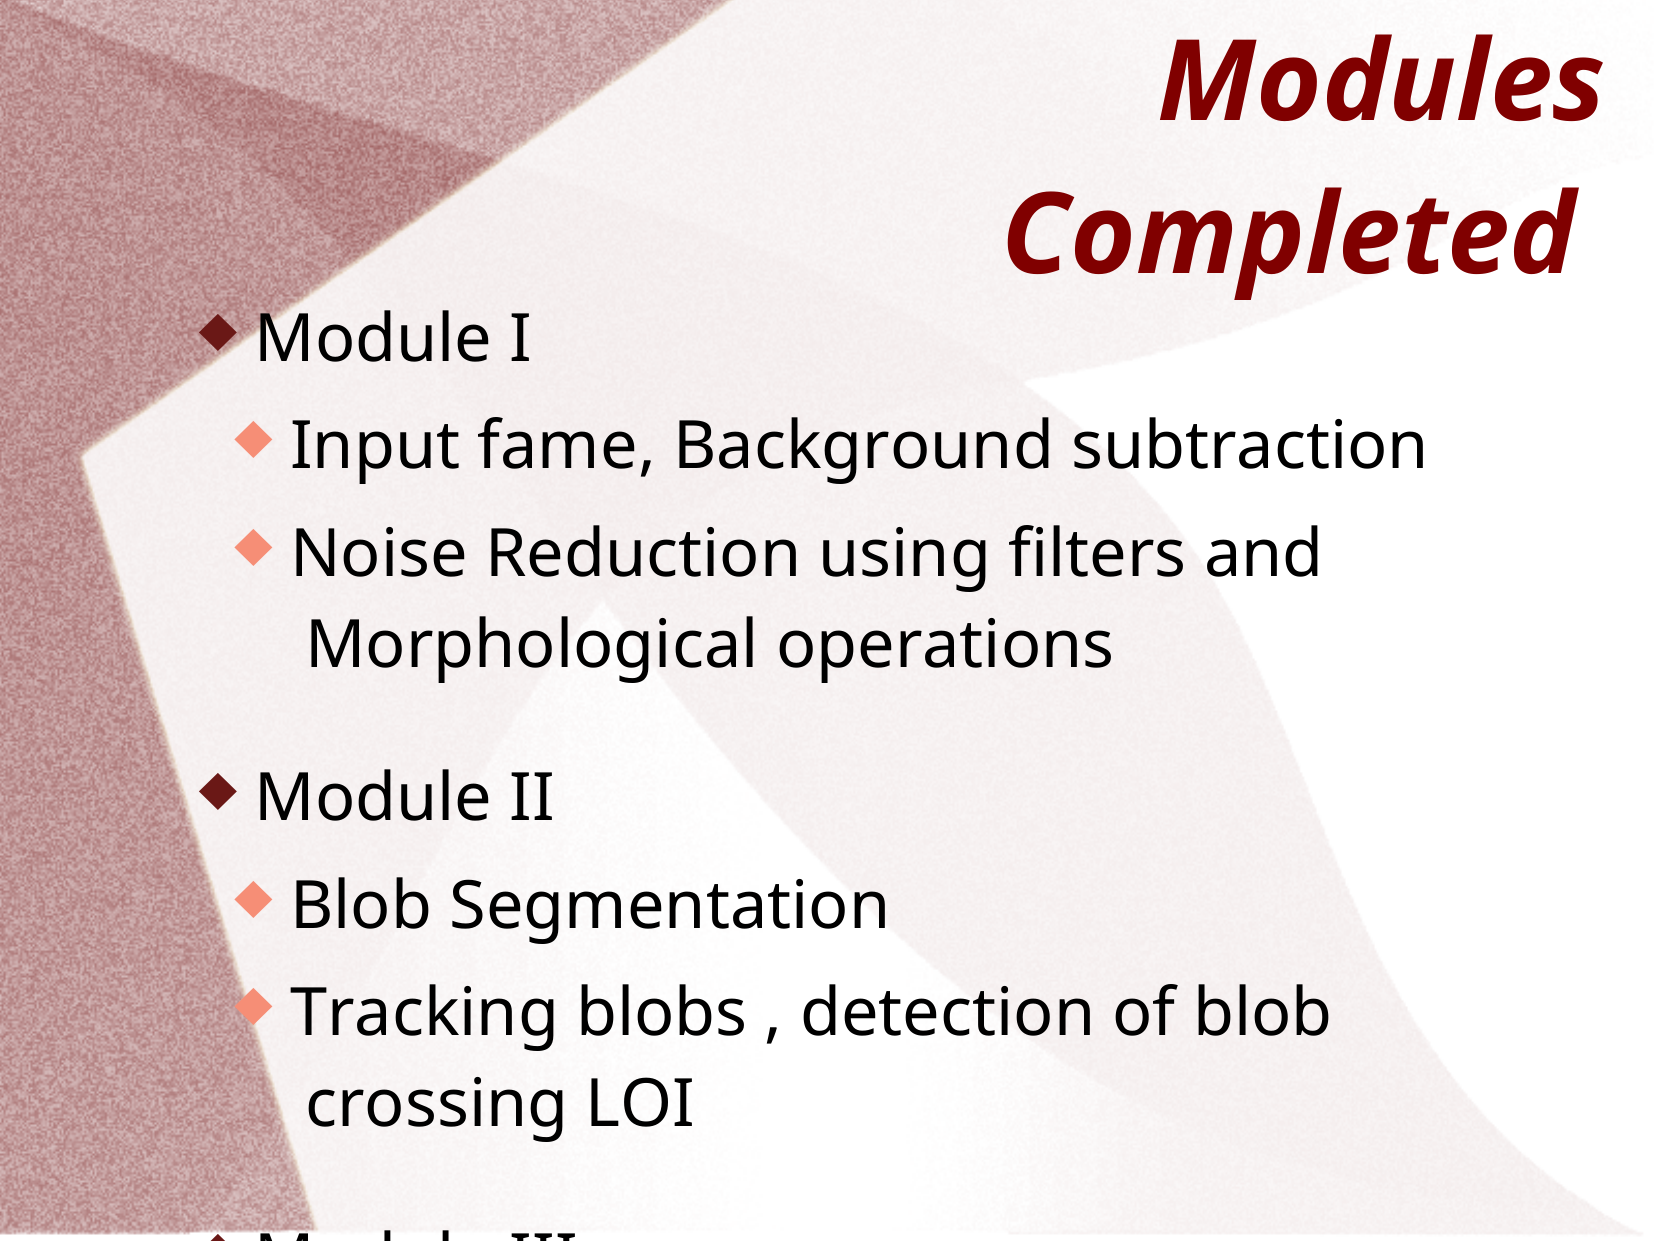

# Modules Completed
 Module I
 Input fame, Background subtraction
 Noise Reduction using filters and Morphological operations
 Module II
 Blob Segmentation
 Tracking blobs , detection of blob crossing LOI
 Module III
 Classification of Blobs into Motorbike and Other Vehicles